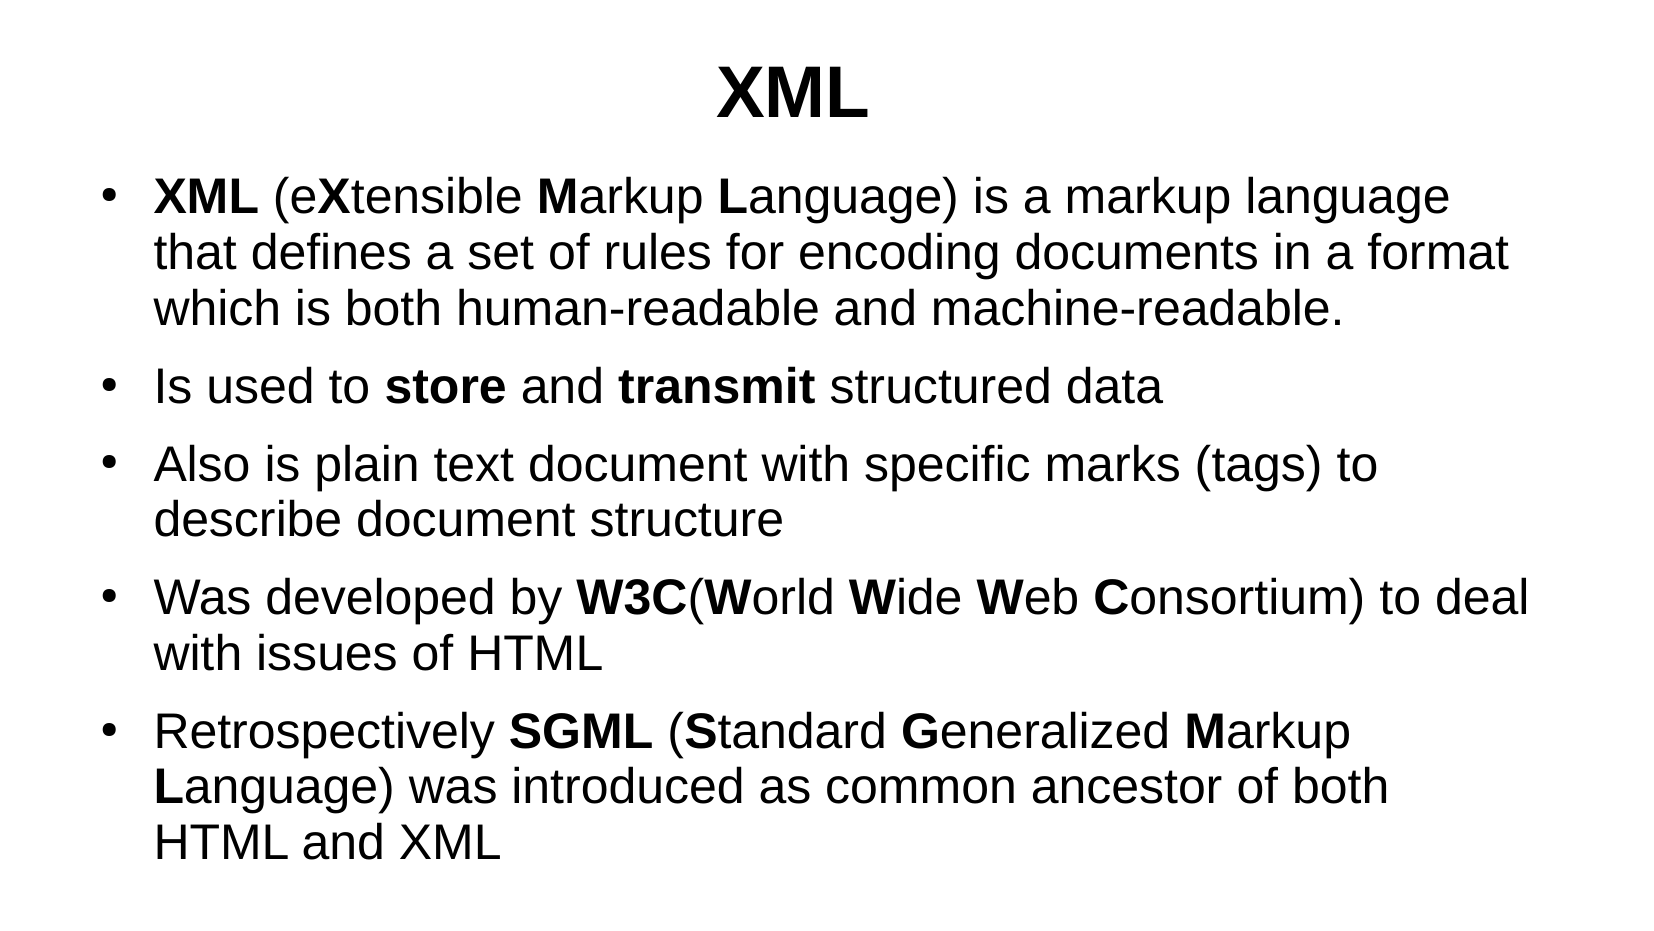

# XML
XML (eXtensible Markup Language) is a markup language that defines a set of rules for encoding documents in a format which is both human-readable and machine-readable.
Is used to store and transmit structured data
Also is plain text document with specific marks (tags) to describe document structure
Was developed by W3C(World Wide Web Consortium) to deal with issues of HTML
Retrospectively SGML (Standard Generalized Markup Language) was introduced as common ancestor of both HTML and XML